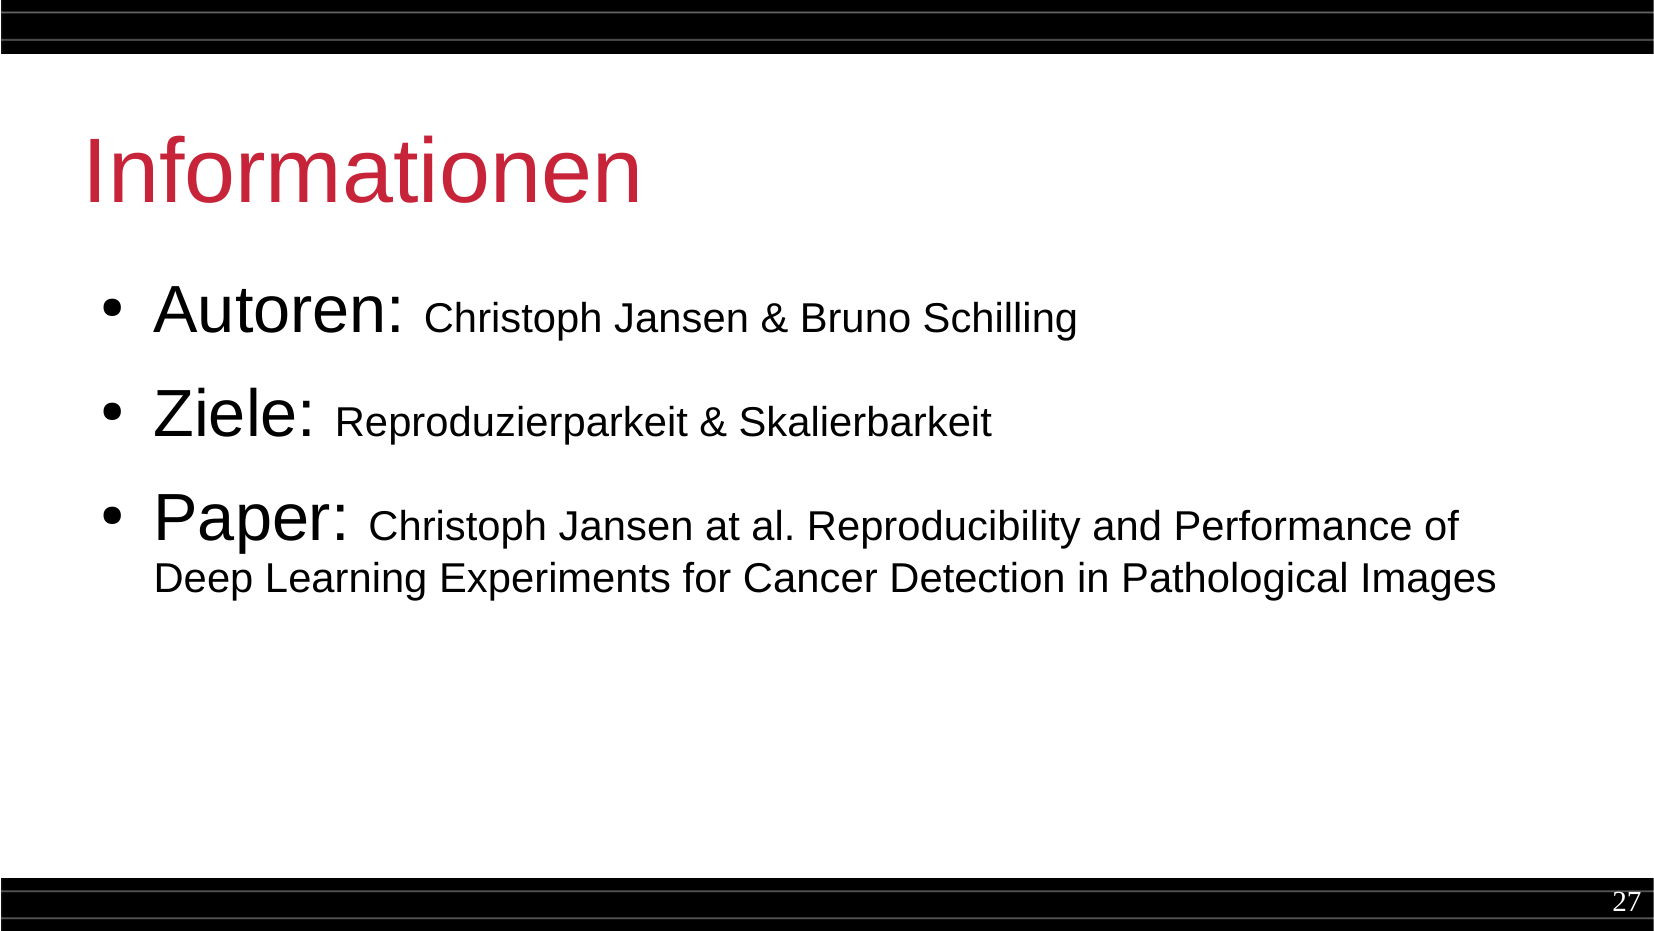

# Informationen
Autoren: Christoph Jansen & Bruno Schilling
Ziele: Reproduzierparkeit & Skalierbarkeit
Paper: Christoph Jansen at al. Reproducibility and Performance of Deep Learning Experiments for Cancer Detection in Pathological Images